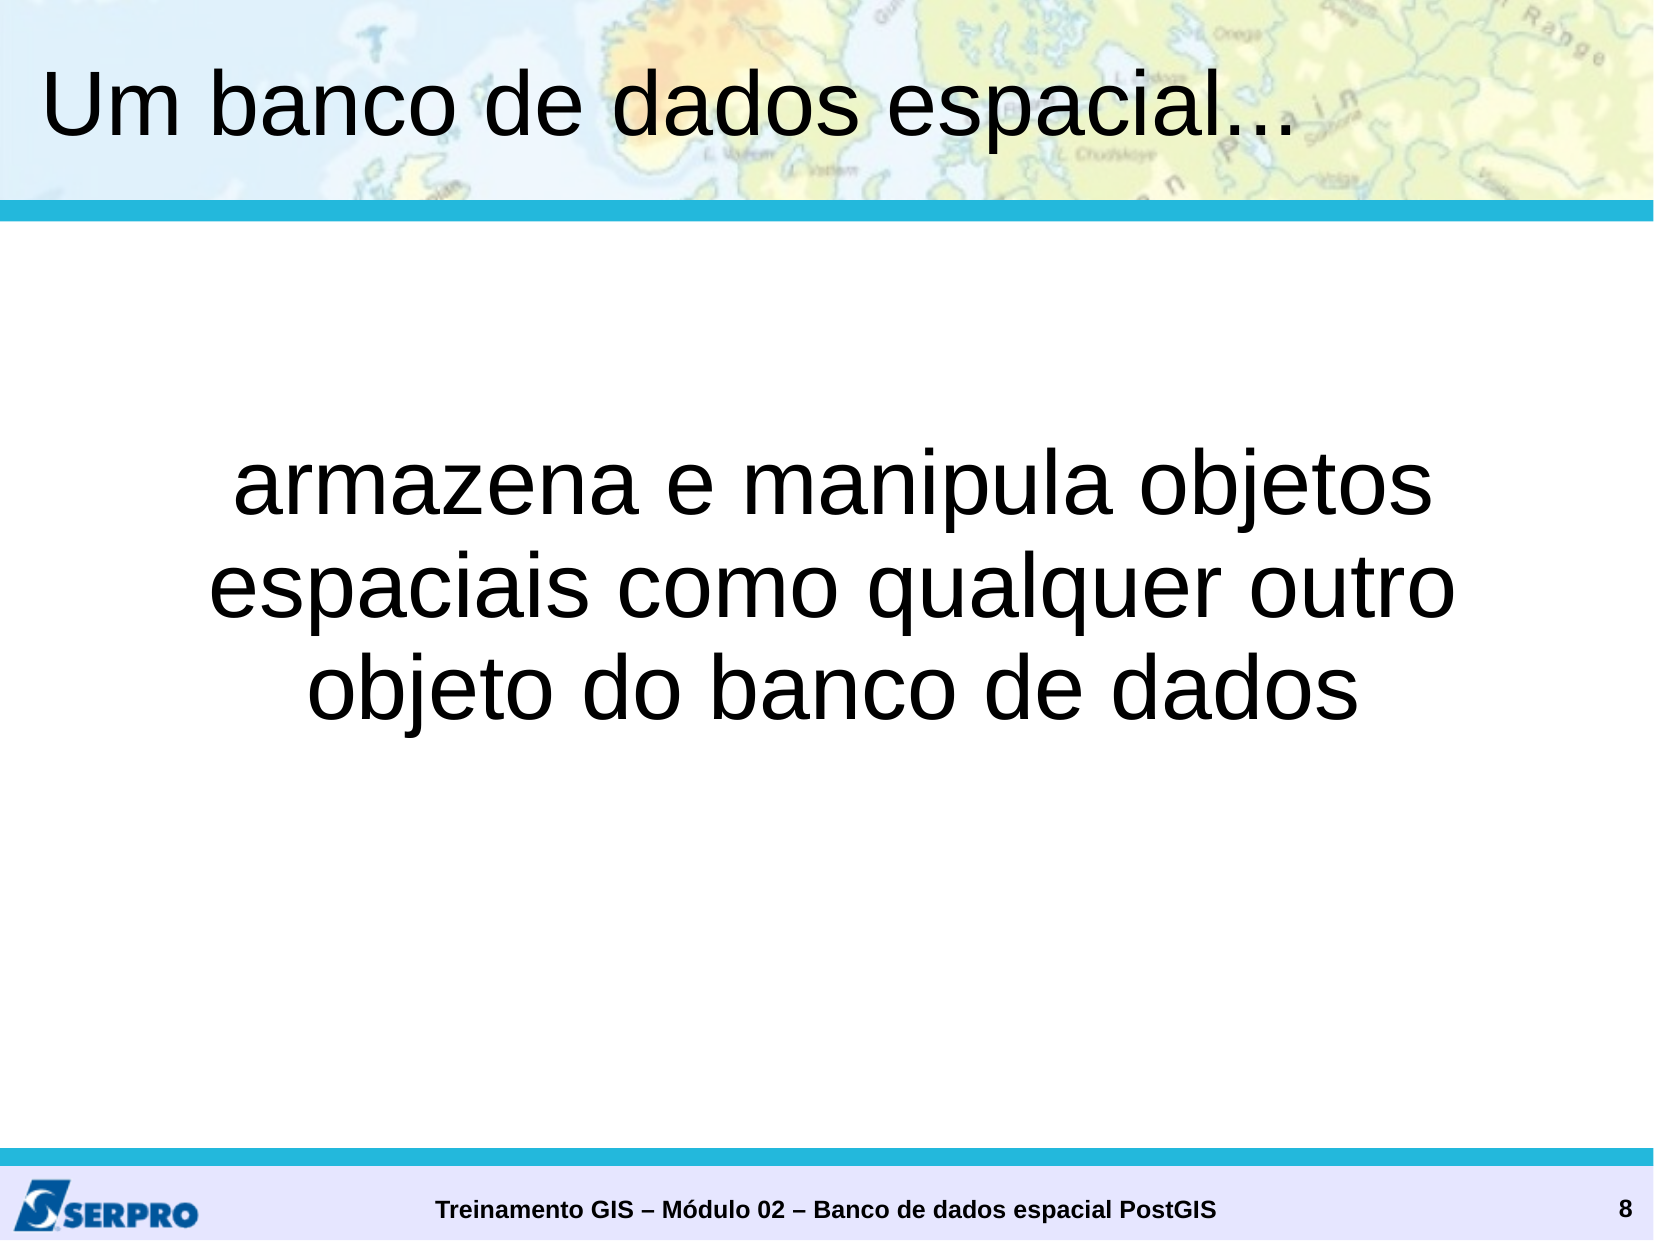

# Um banco de dados espacial...
armazena e manipula objetos espaciais como qualquer outro objeto do banco de dados
8
Treinamento GIS – Módulo 02 – Banco de dados espacial PostGIS